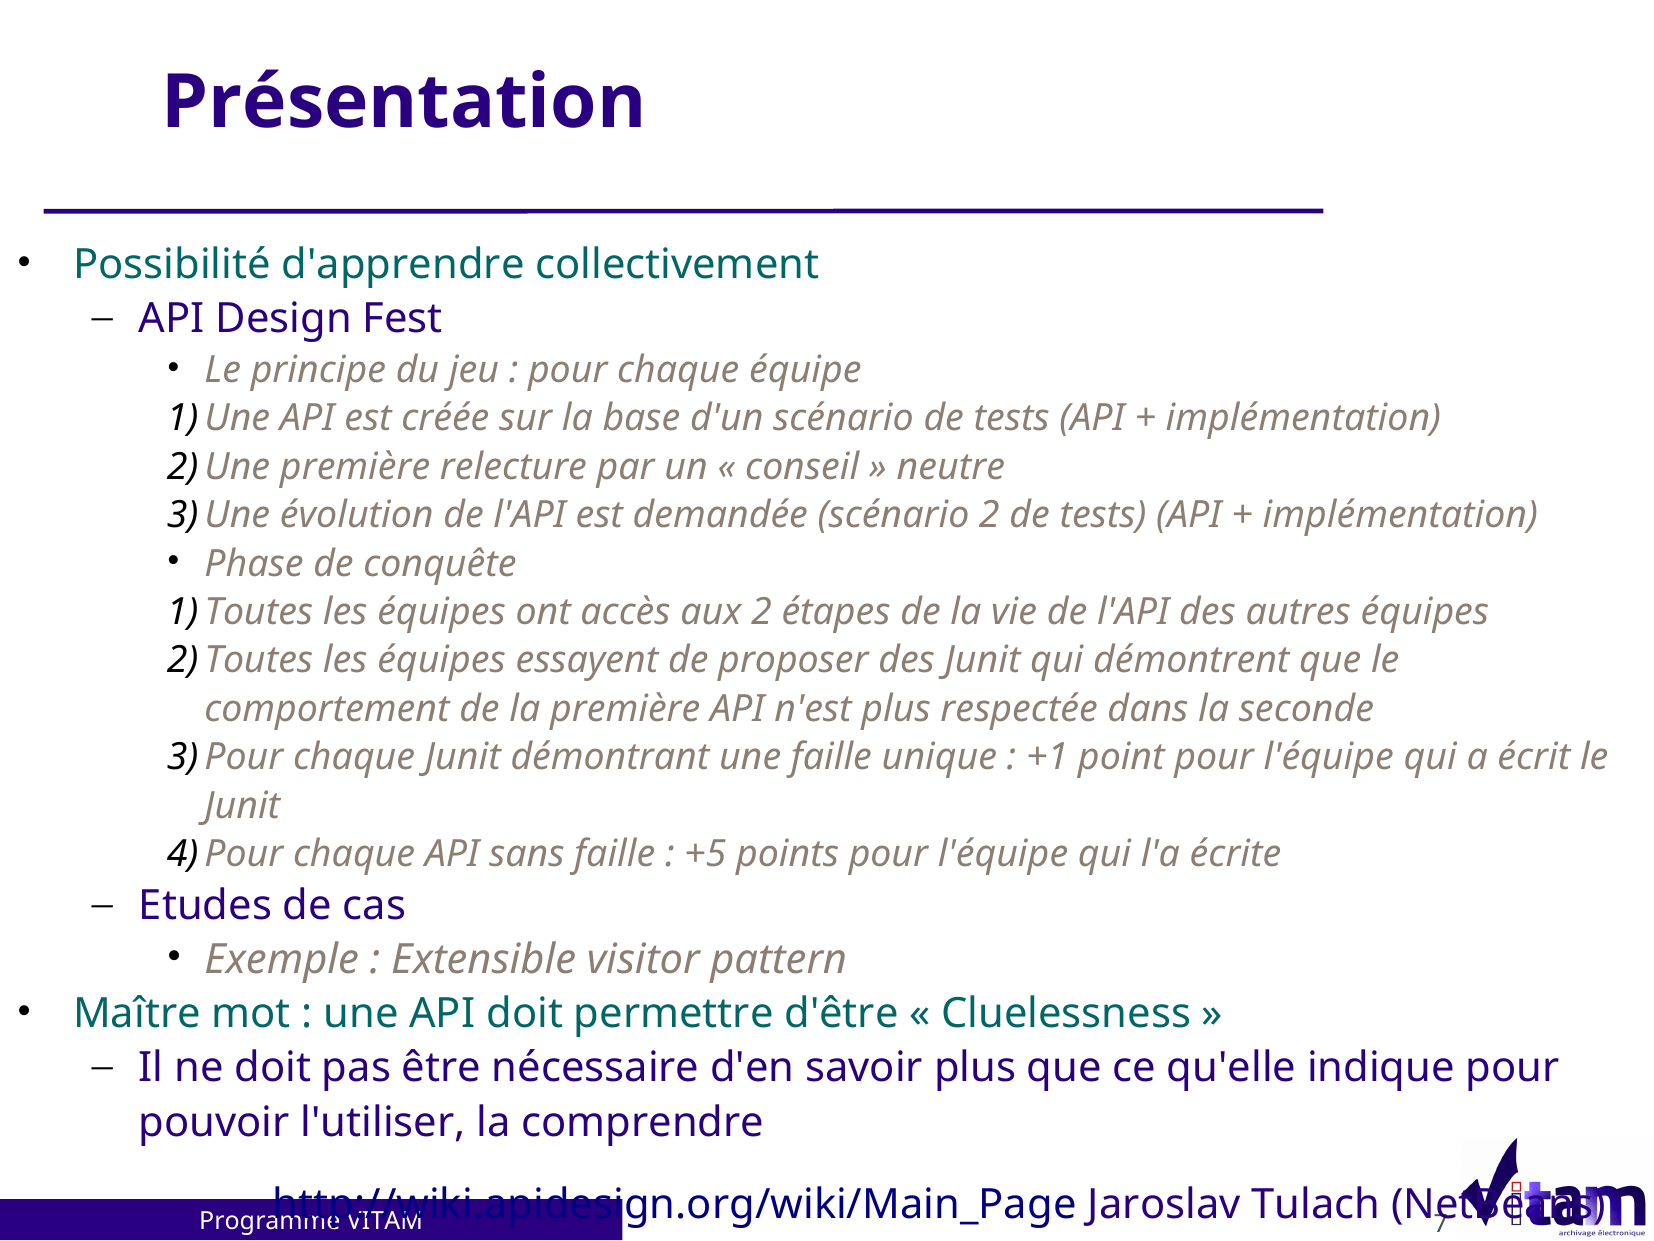

# Présentation
Possibilité d'apprendre collectivement
API Design Fest
Le principe du jeu : pour chaque équipe
Une API est créée sur la base d'un scénario de tests (API + implémentation)
Une première relecture par un « conseil » neutre
Une évolution de l'API est demandée (scénario 2 de tests) (API + implémentation)
Phase de conquête
Toutes les équipes ont accès aux 2 étapes de la vie de l'API des autres équipes
Toutes les équipes essayent de proposer des Junit qui démontrent que le comportement de la première API n'est plus respectée dans la seconde
Pour chaque Junit démontrant une faille unique : +1 point pour l'équipe qui a écrit le Junit
Pour chaque API sans faille : +5 points pour l'équipe qui l'a écrite
Etudes de cas
Exemple : Extensible visitor pattern
Maître mot : une API doit permettre d'être « Cluelessness »
Il ne doit pas être nécessaire d'en savoir plus que ce qu'elle indique pour pouvoir l'utiliser, la comprendre
http://wiki.apidesign.org/wiki/Main_Page Jaroslav Tulach (NetBeans)
7